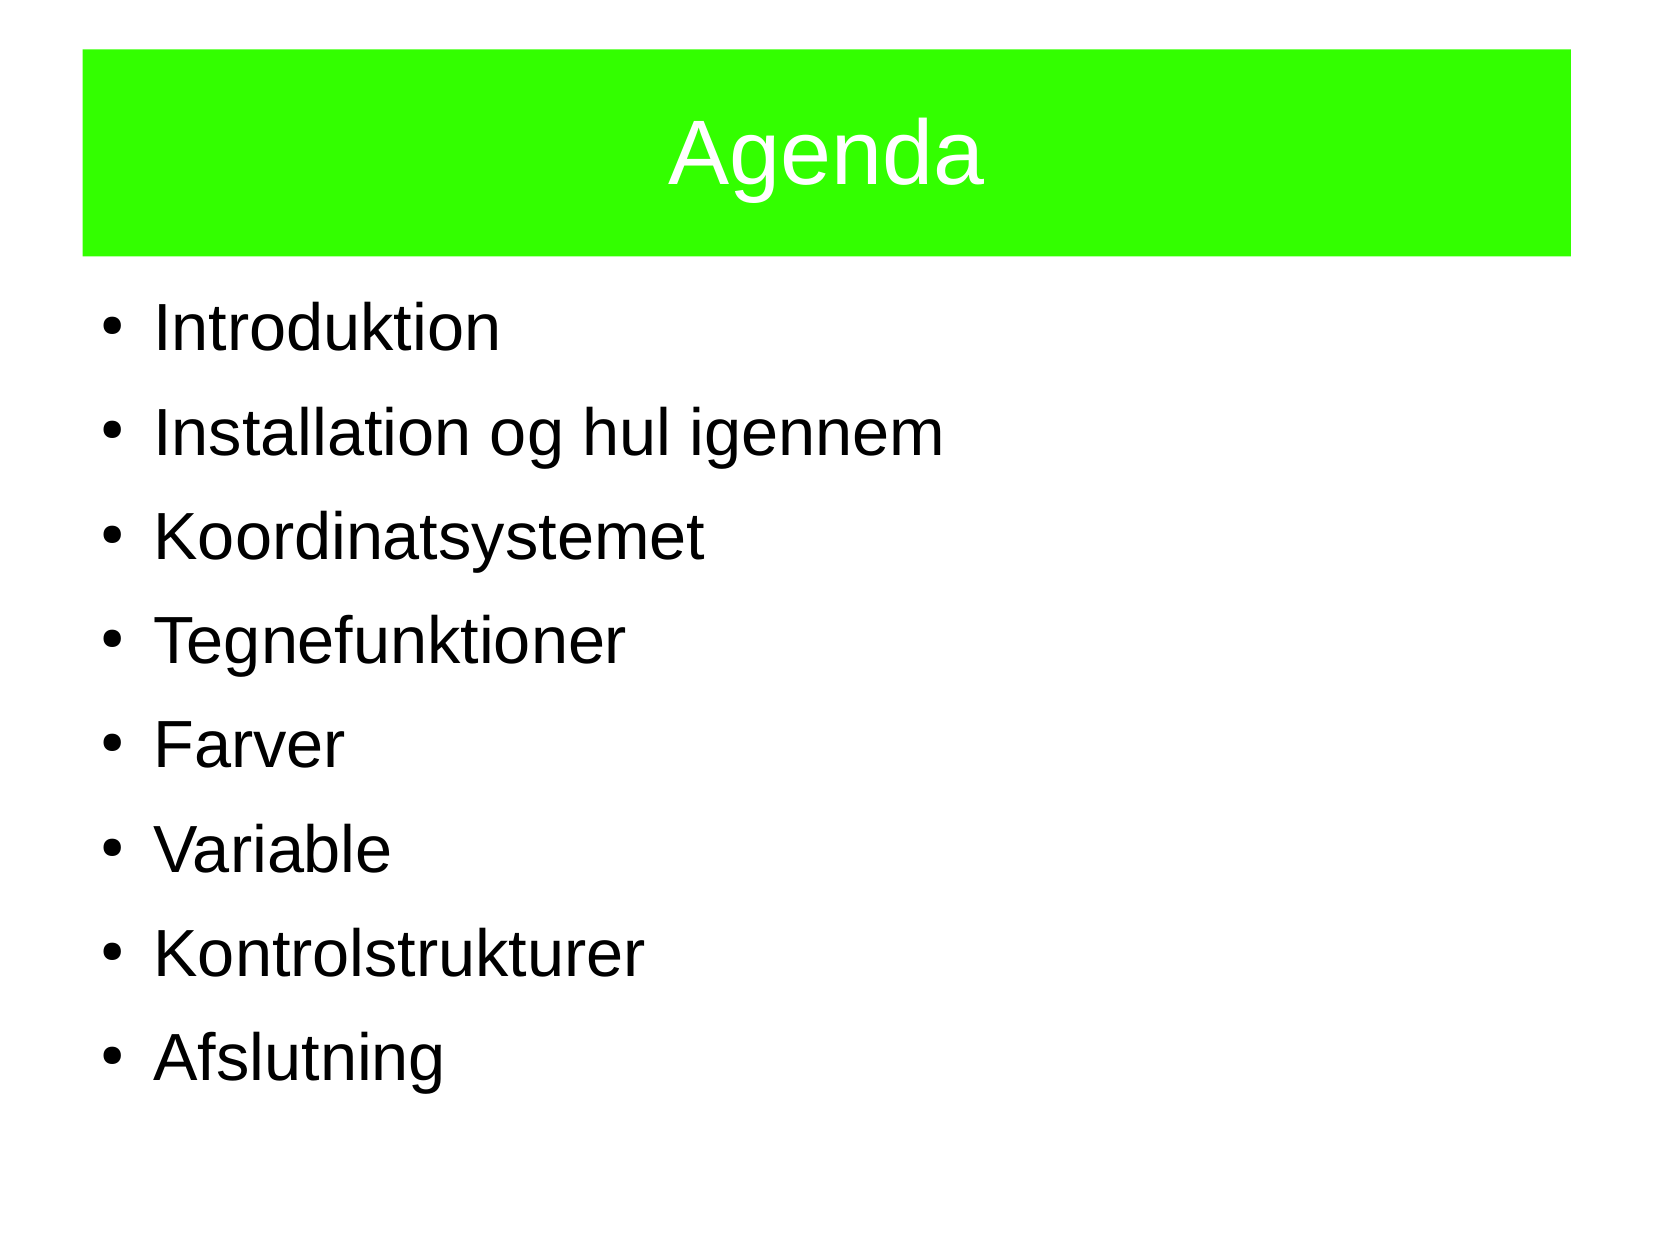

# Agenda
Introduktion
Installation og hul igennem
Koordinatsystemet
Tegnefunktioner
Farver
Variable
Kontrolstrukturer
Afslutning